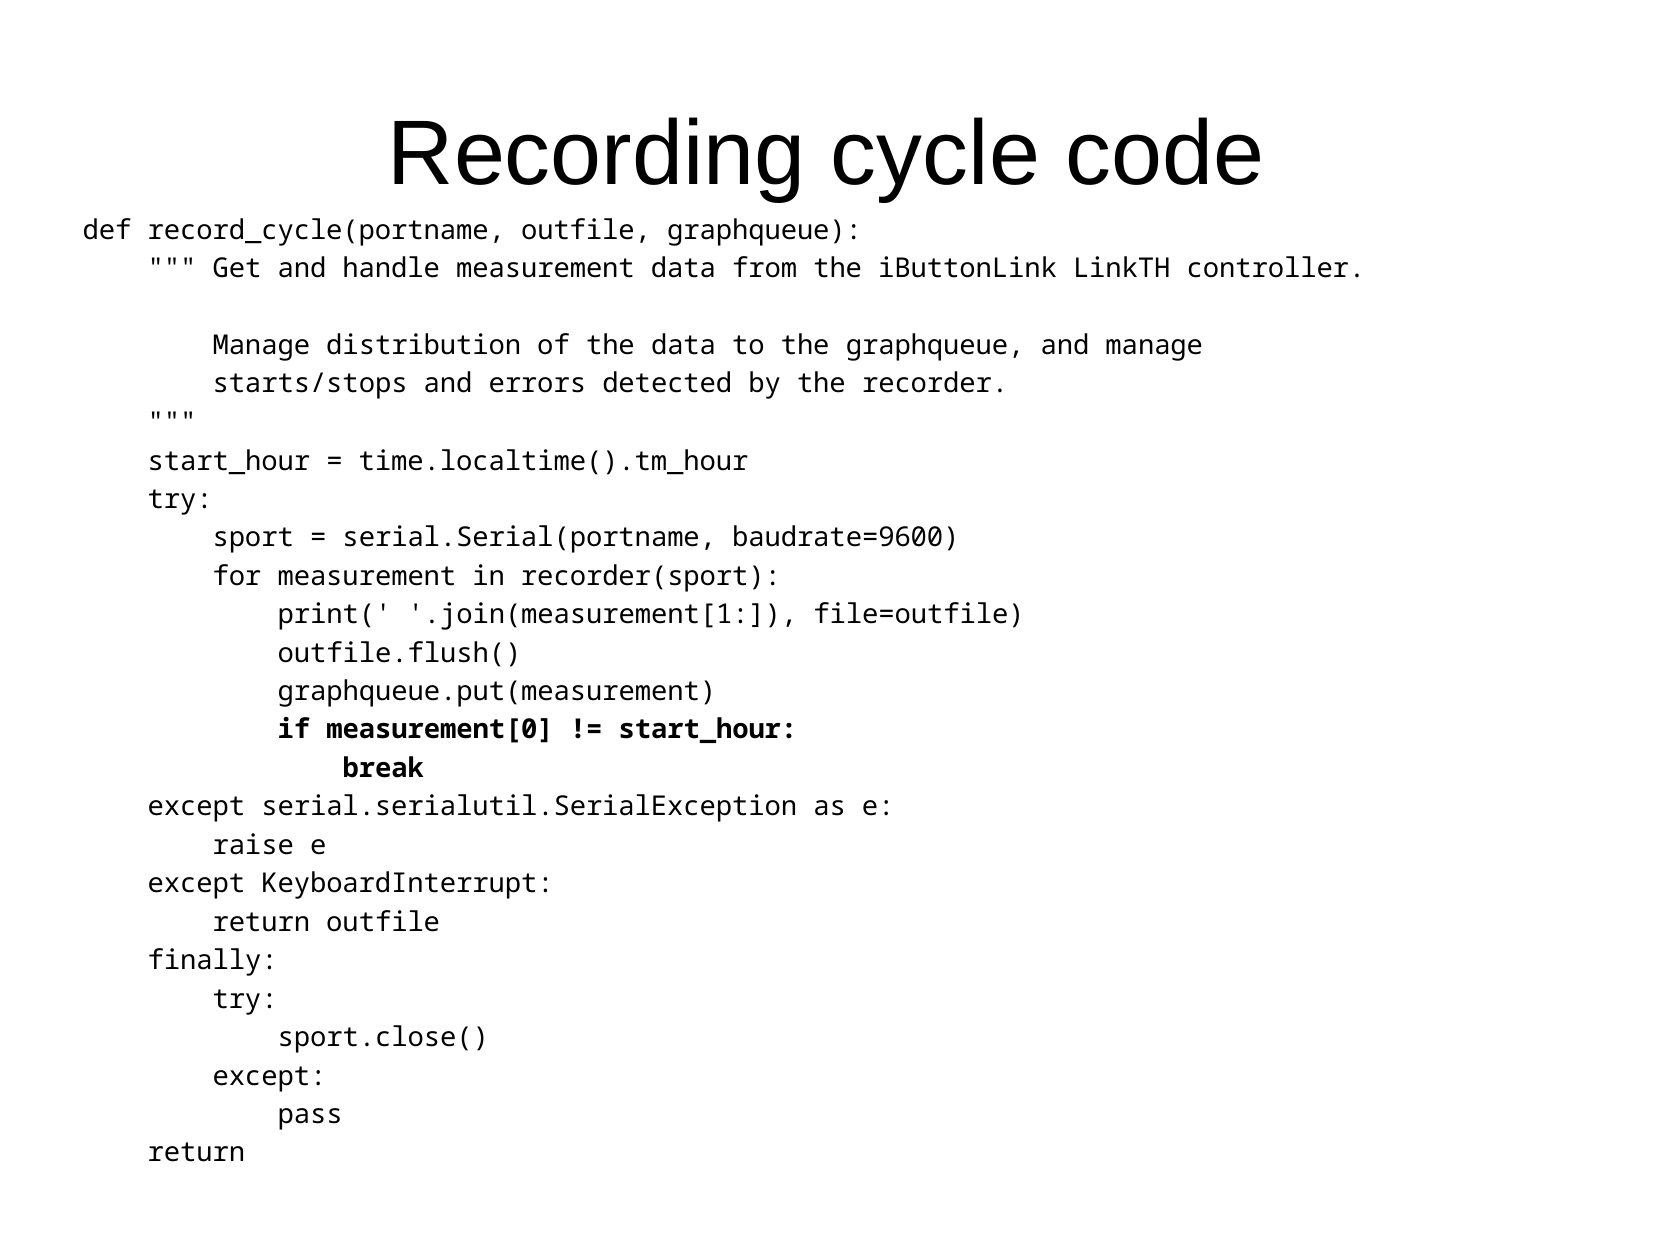

# Recording cycle code
def record_cycle(portname, outfile, graphqueue):
 """ Get and handle measurement data from the iButtonLink LinkTH controller.
 Manage distribution of the data to the graphqueue, and manage
 starts/stops and errors detected by the recorder.
 """
 start_hour = time.localtime().tm_hour
 try:
 sport = serial.Serial(portname, baudrate=9600)
 for measurement in recorder(sport):
 print(' '.join(measurement[1:]), file=outfile)
 outfile.flush()
 graphqueue.put(measurement)
 if measurement[0] != start_hour:
 break
 except serial.serialutil.SerialException as e:
 raise e
 except KeyboardInterrupt:
 return outfile
 finally:
 try:
 sport.close()
 except:
 pass
 return